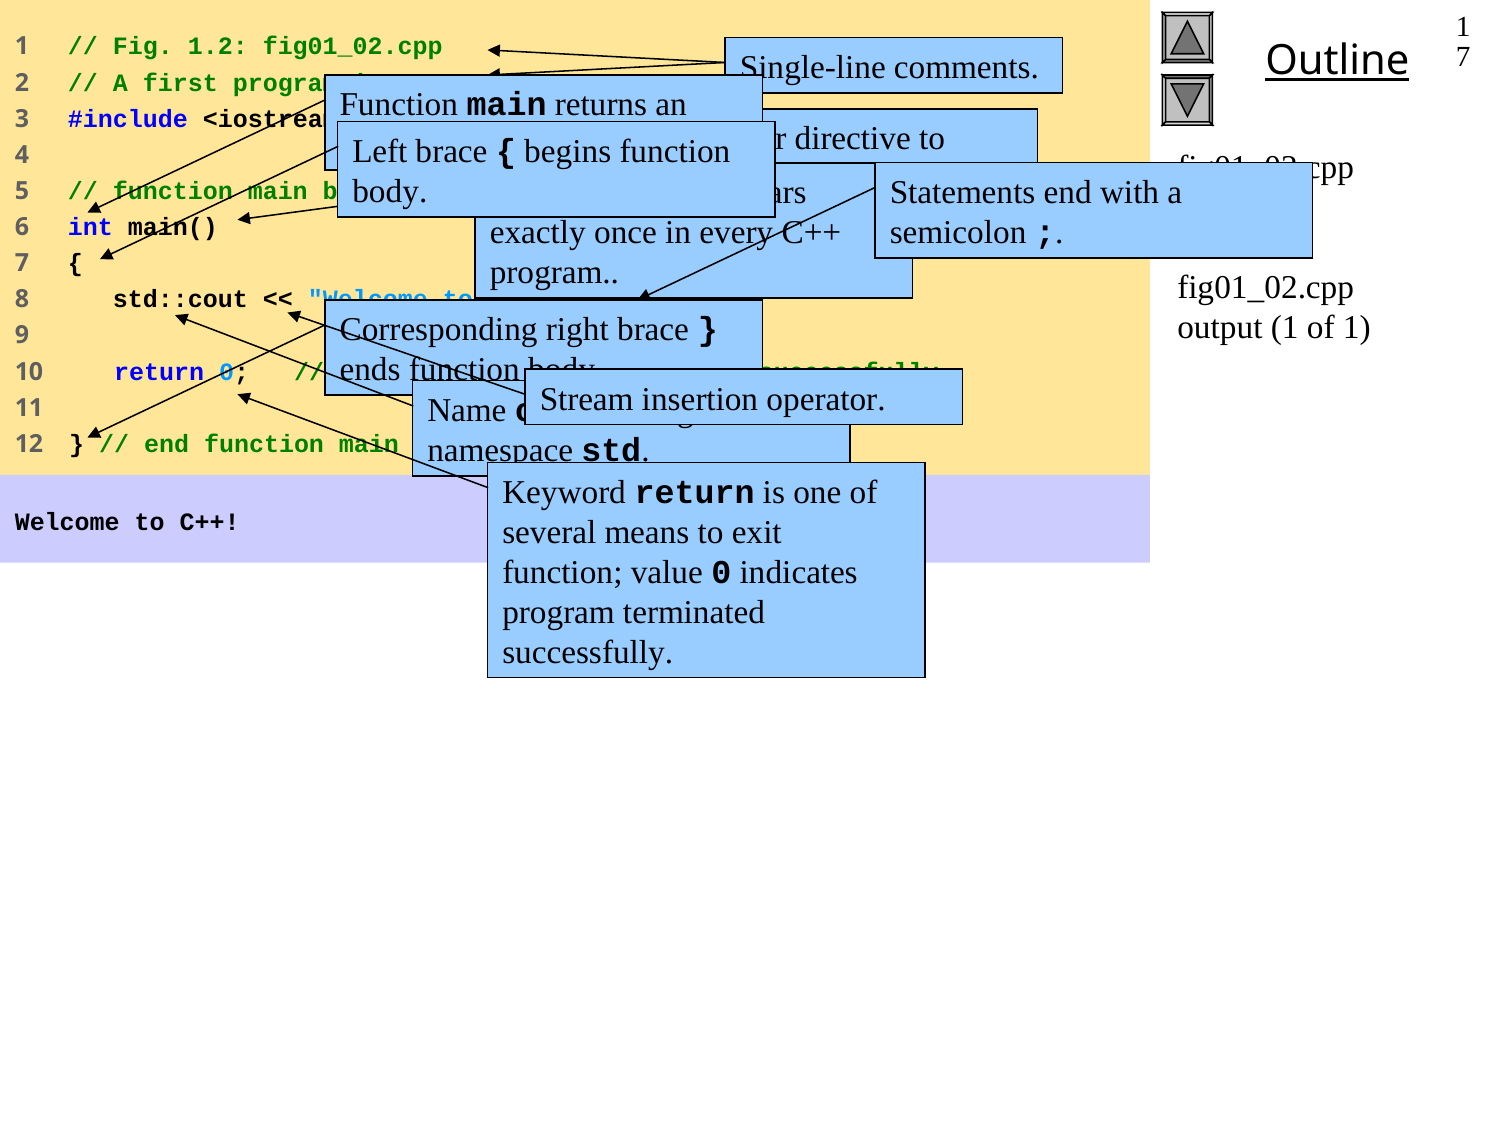

17
1 // Fig. 1.2: fig01_02.cpp
2 // A first program in C++.
3 #include <iostream>
4
5 // function main begins program execution
6 int main()
7 {
8 std::cout << "Welcome to C++!\n";
9
10 return 0; // indicate that program ended successfully
11
12 } // end function main
Single-line comments.
Function main returns an integer value.
Preprocessor directive to include input/output stream header file <iostream>.
Left brace { begins function body.
# fig01_02.cpp (1 of 1) fig01_02.cpp output (1 of 1)
Statements end with a semicolon ;.
Function main appears exactly once in every C++ program..
Corresponding right brace } ends function body.
Stream insertion operator.
Name cout belongs to namespace std.
Keyword return is one of several means to exit function; value 0 indicates program terminated successfully.
Welcome to C++!